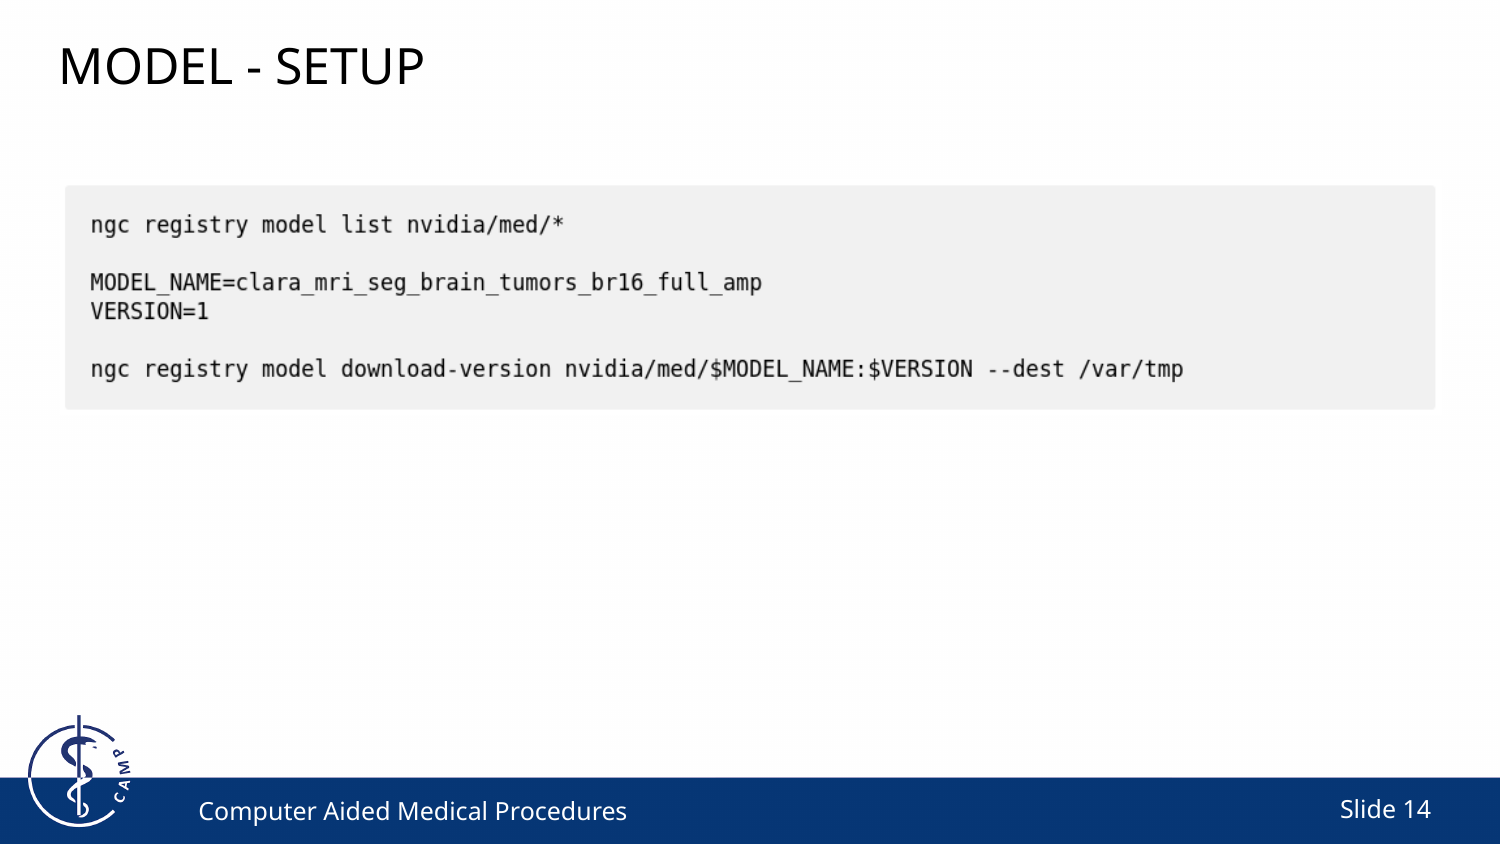

# MODEL - SETUP
Computer Aided Medical Procedures
Slide